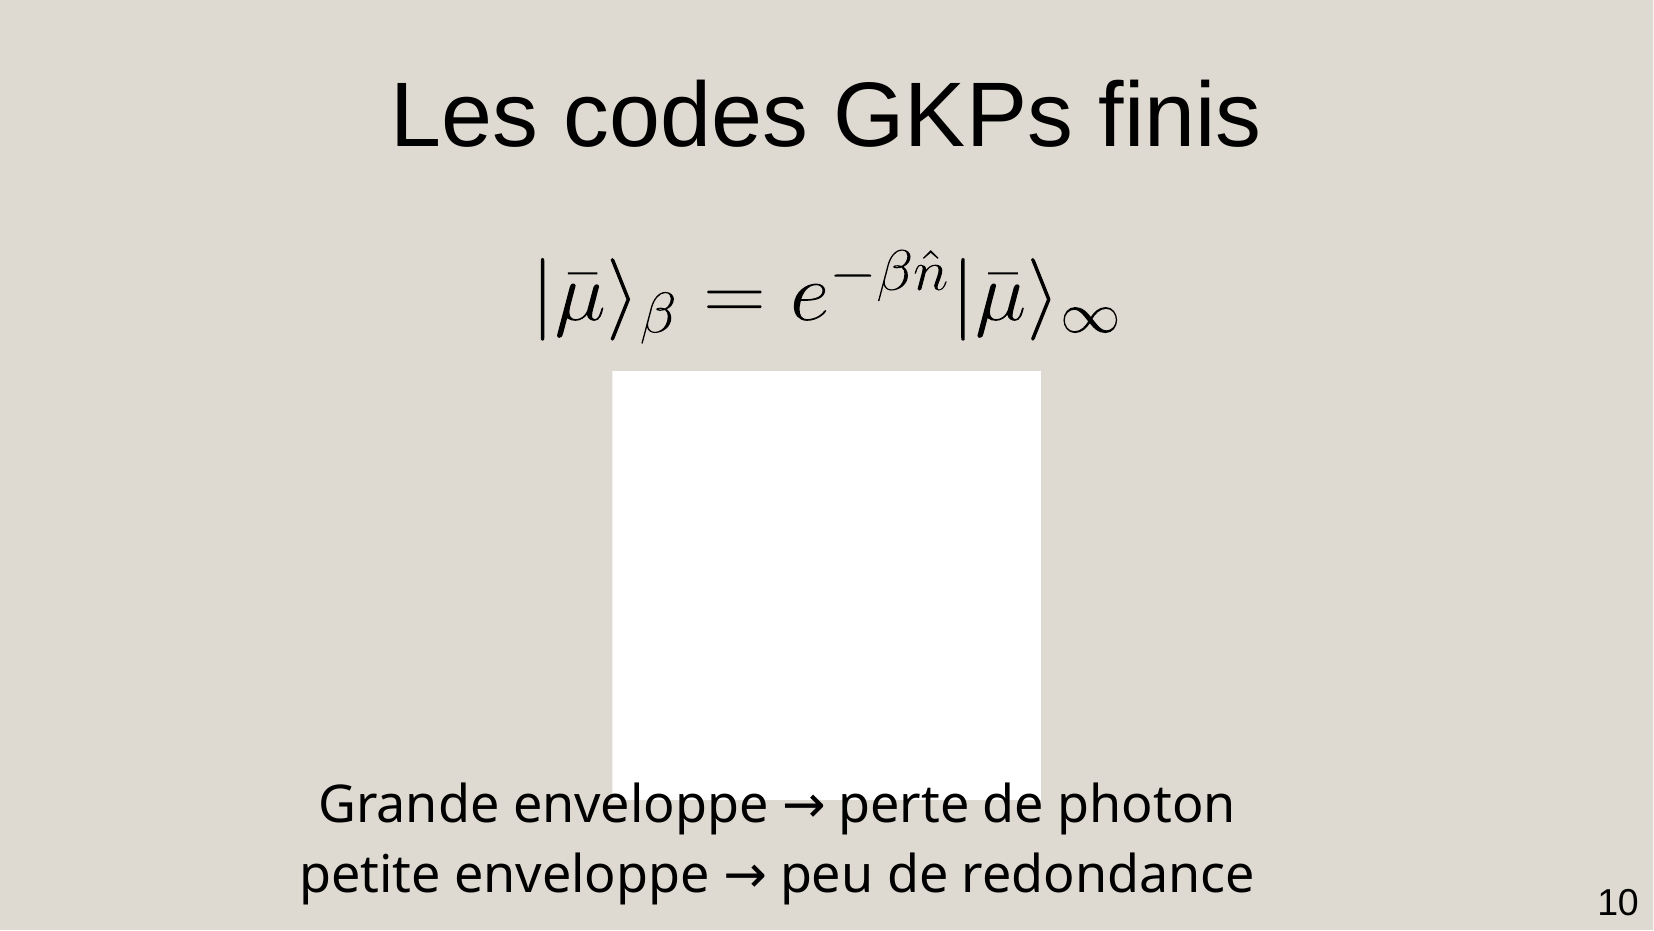

# Les codes GKPs finis
Grande enveloppe → perte de photon
petite enveloppe → peu de redondance